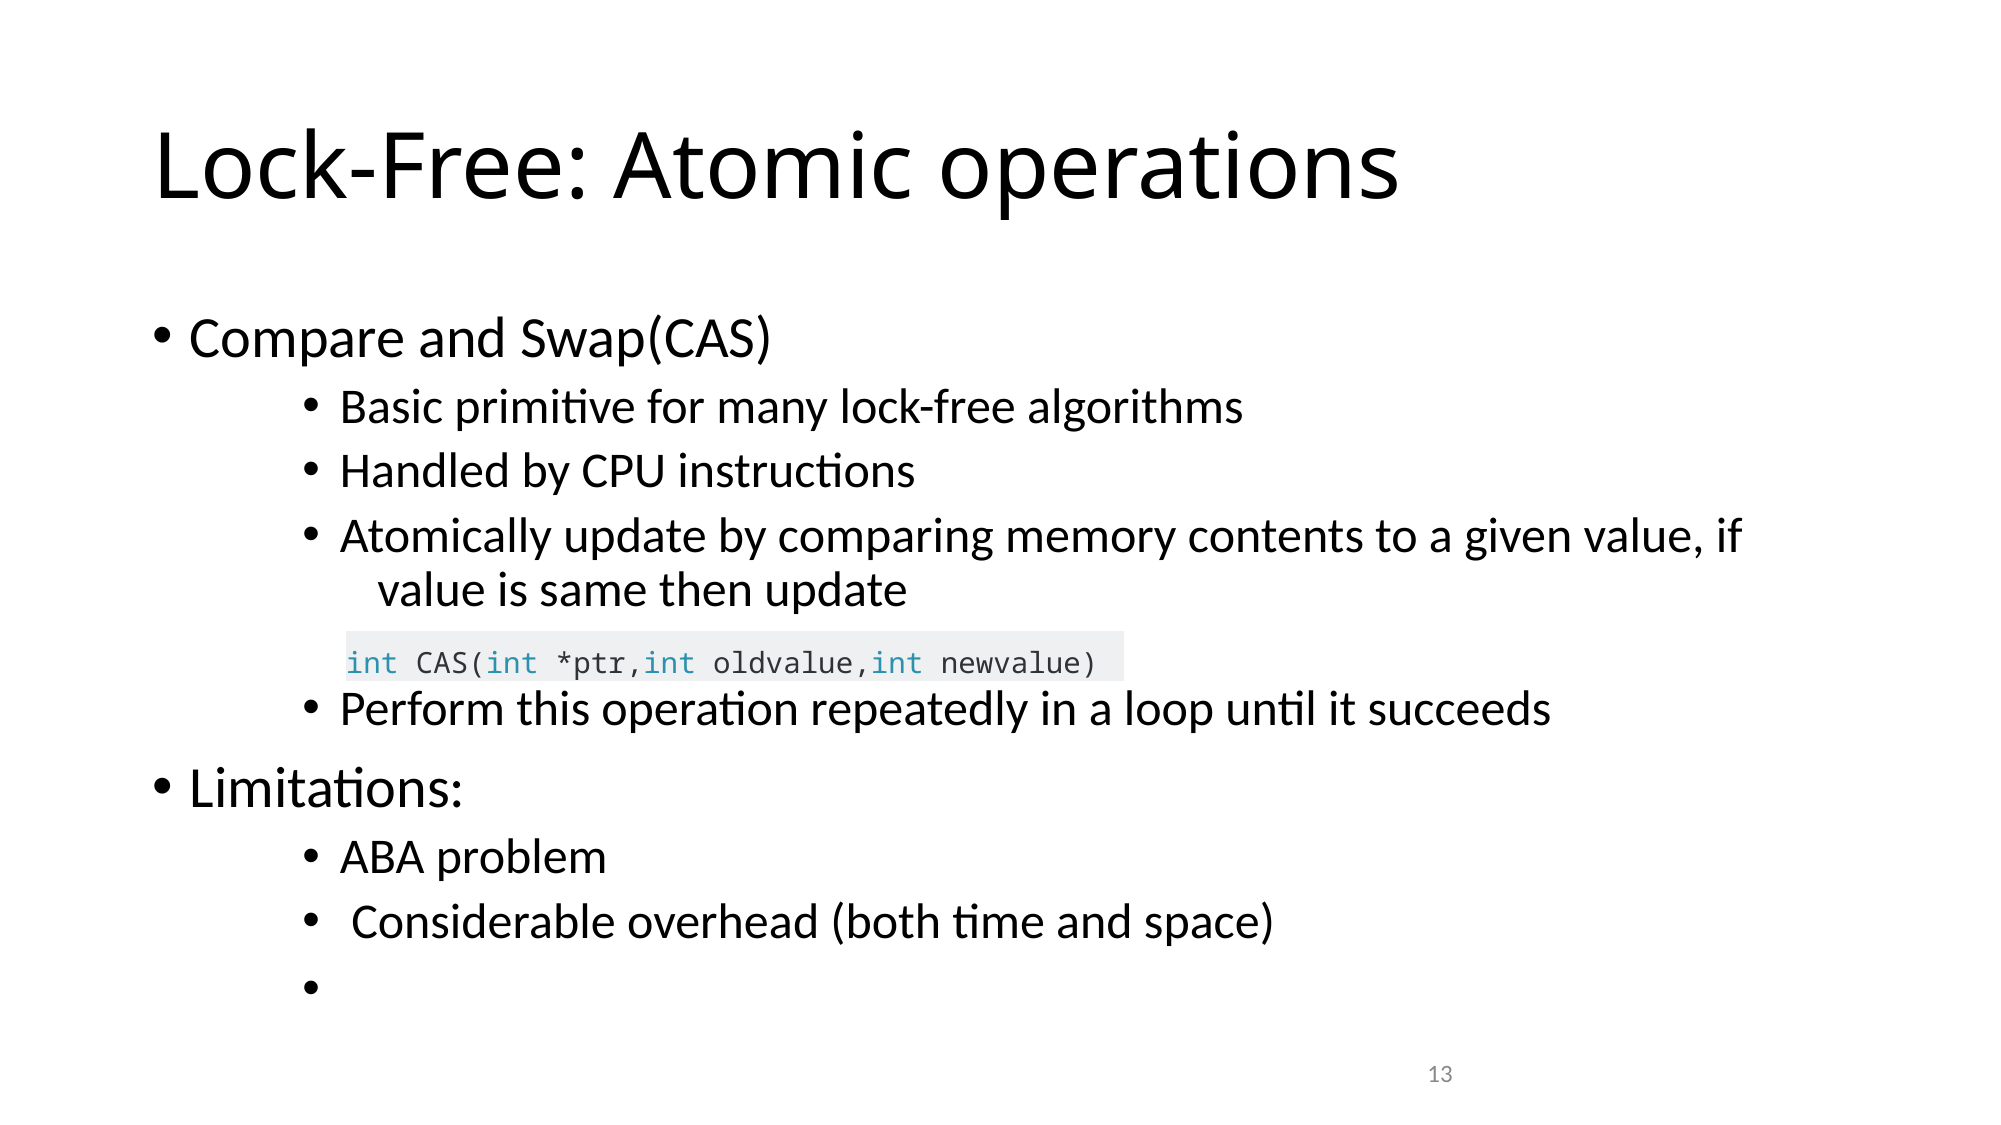

# Lock-Free: Atomic operations
Compare and Swap(CAS)
Basic primitive for many lock-free algorithms
Handled by CPU instructions
Atomically update by comparing memory contents to a given value, if value is same then update
Perform this operation repeatedly in a loop until it succeeds
Limitations:
ABA problem
 Considerable overhead (both time and space)
int CAS(int *ptr,int oldvalue,int newvalue)